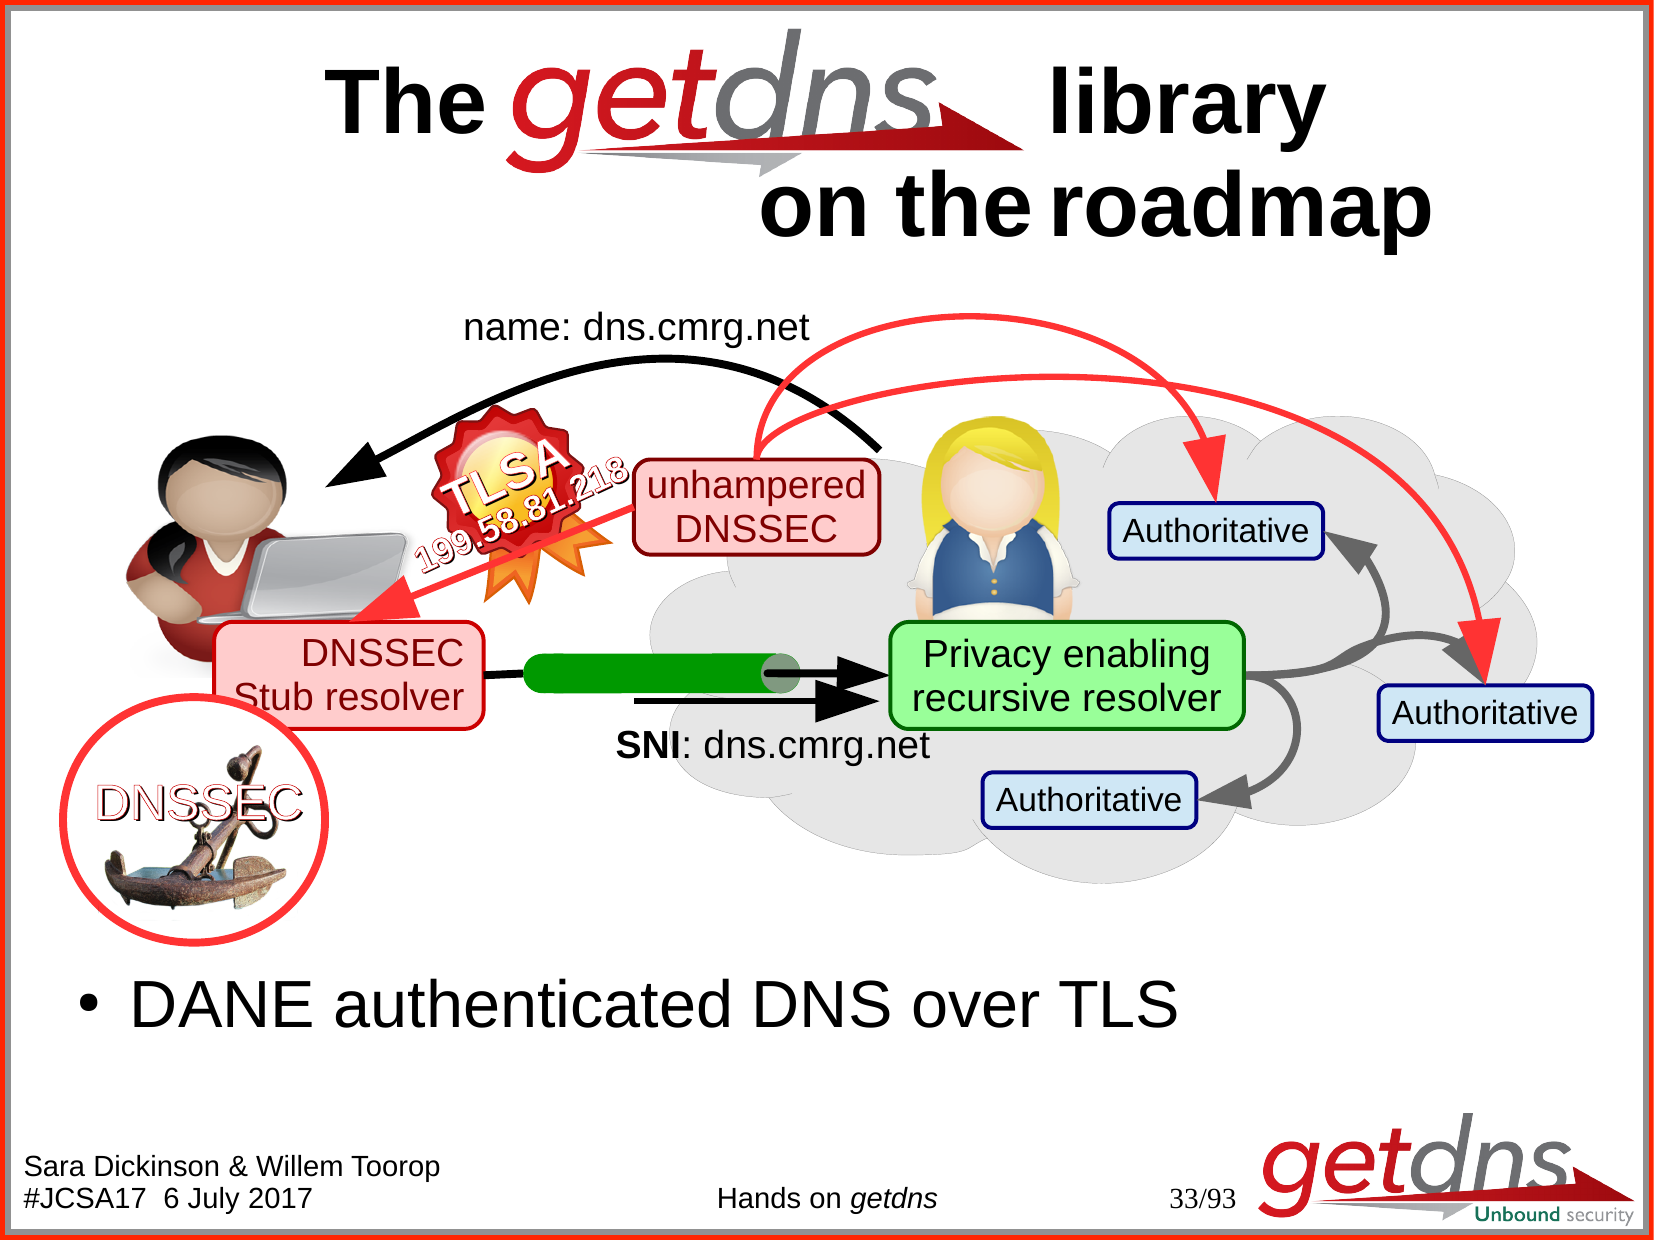

# The library
roadmap
on the
DANE authenticated DNS over TLS
33